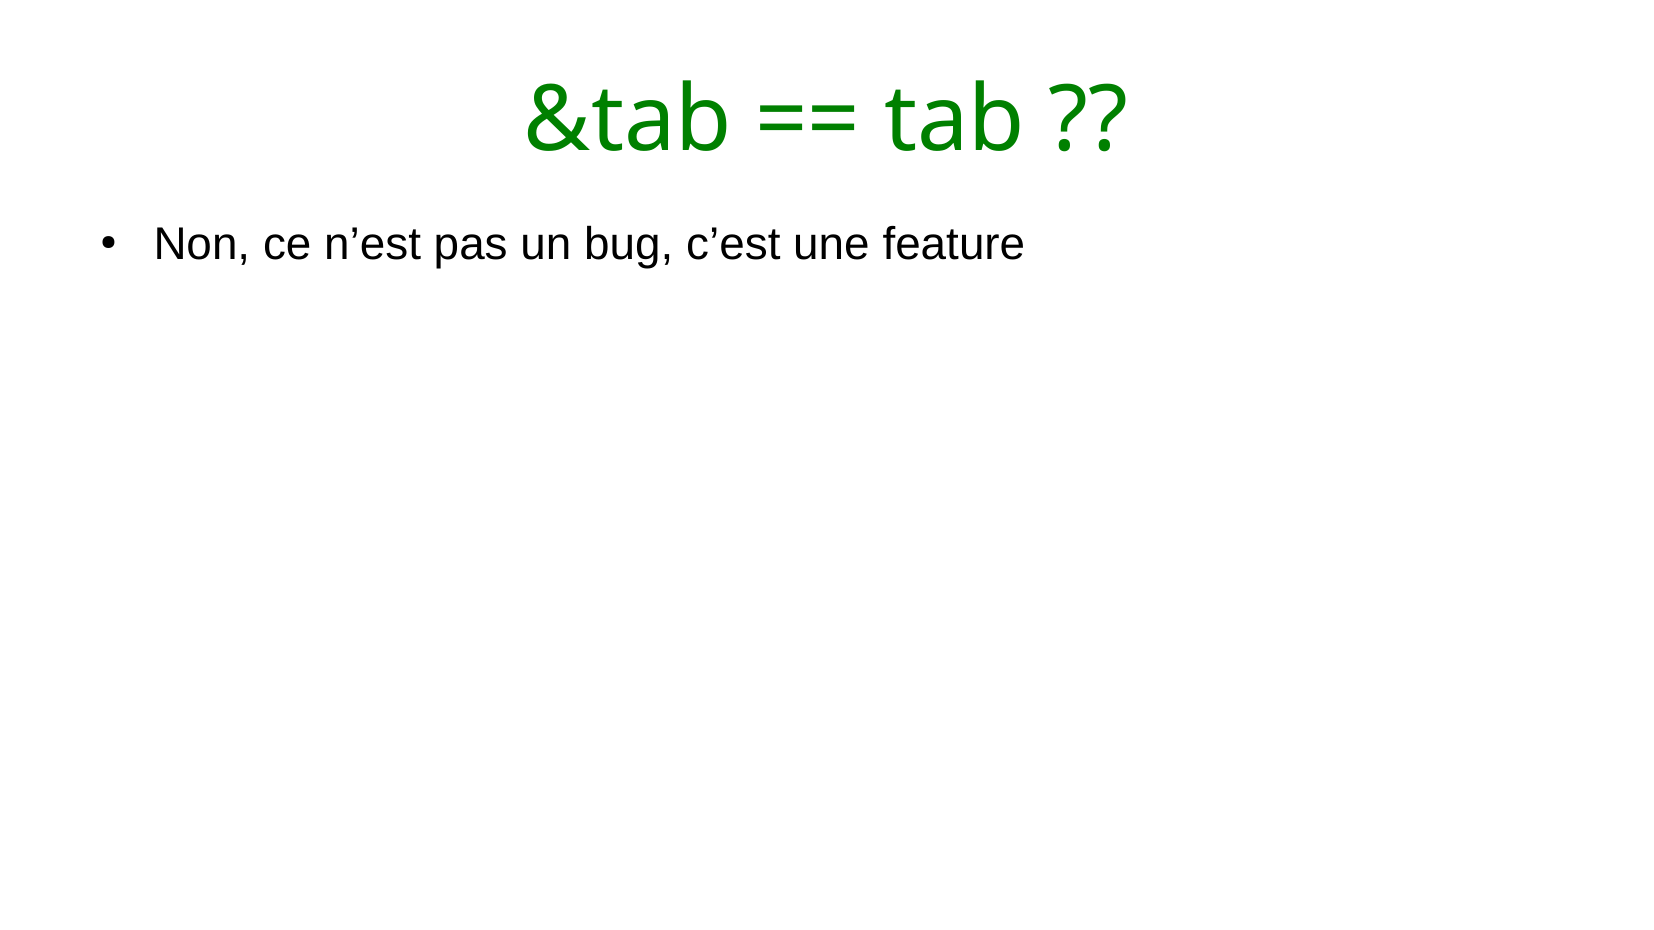

# &tab == tab ??
Non, ce n’est pas un bug, c’est une feature